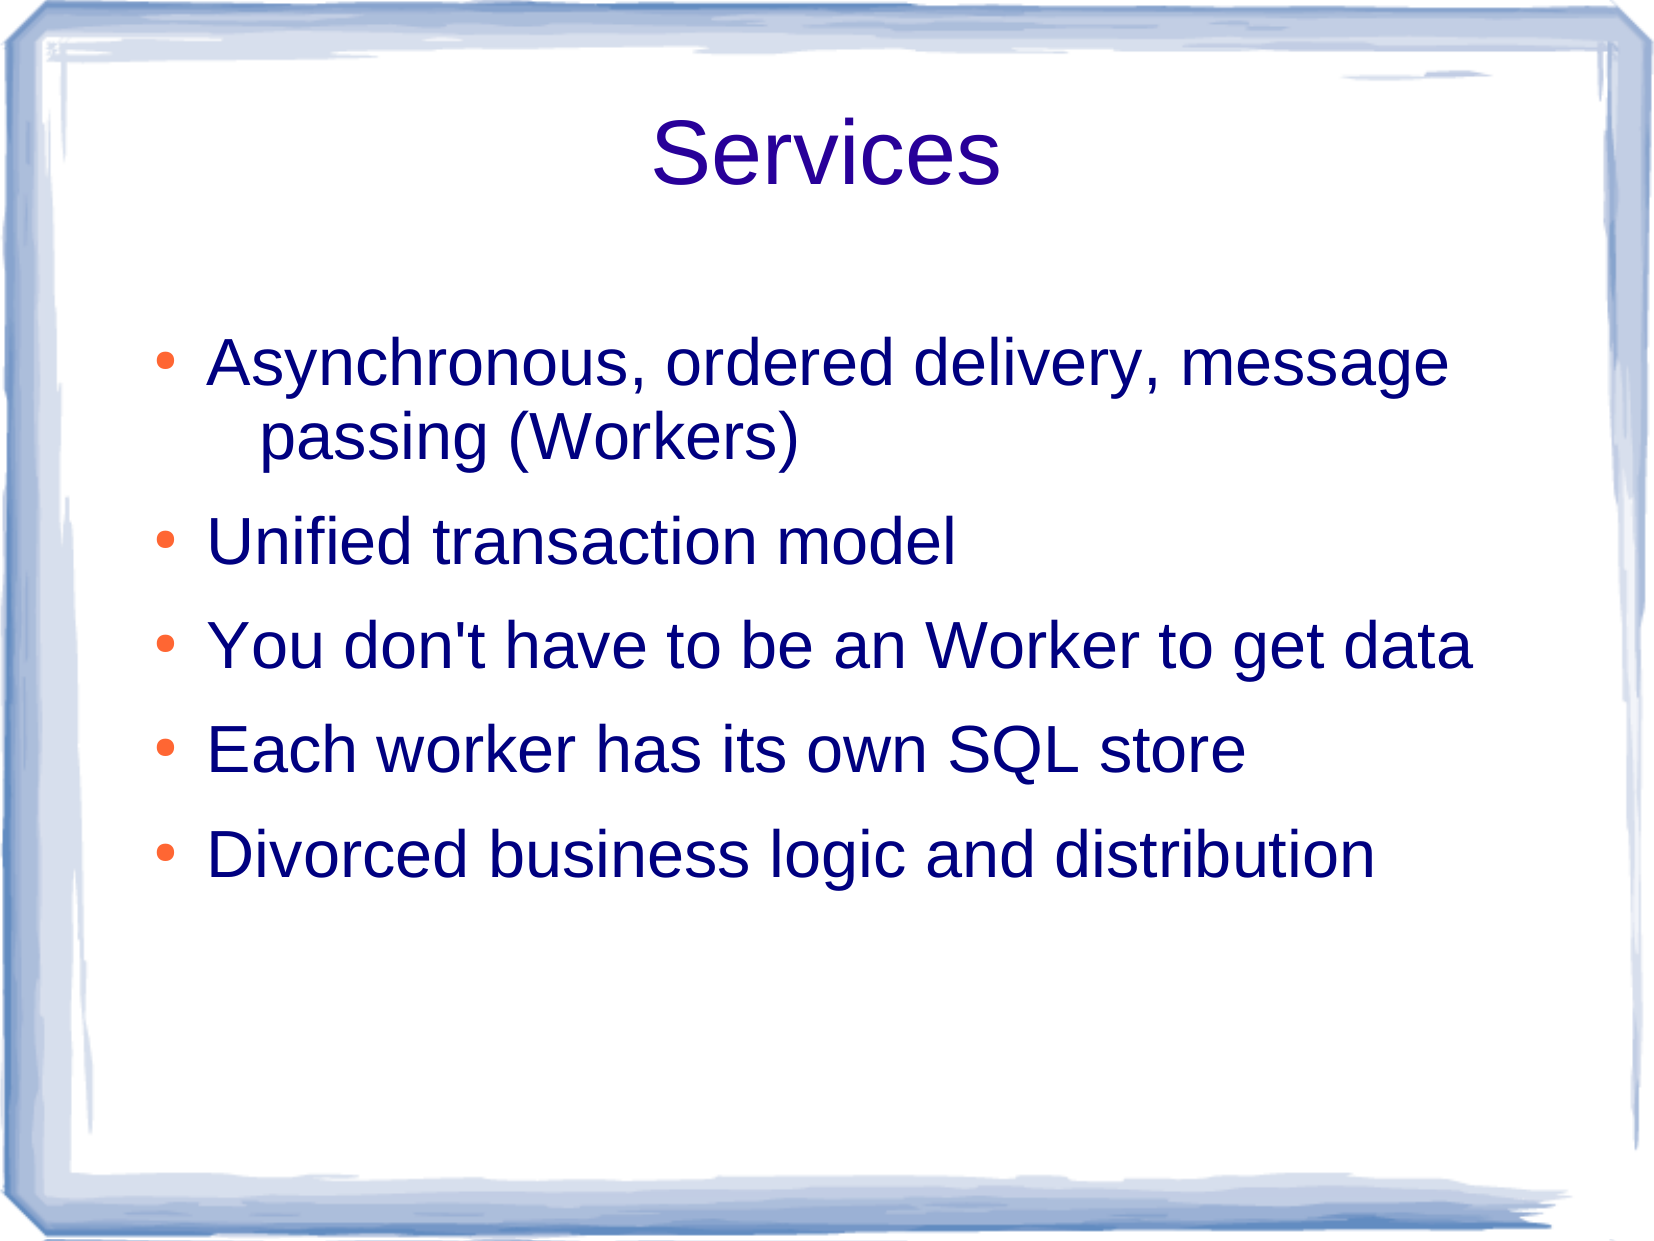

# Services
Asynchronous, ordered delivery, message passing (Workers)
Unified transaction model
You don't have to be an Worker to get data
Each worker has its own SQL store
Divorced business logic and distribution